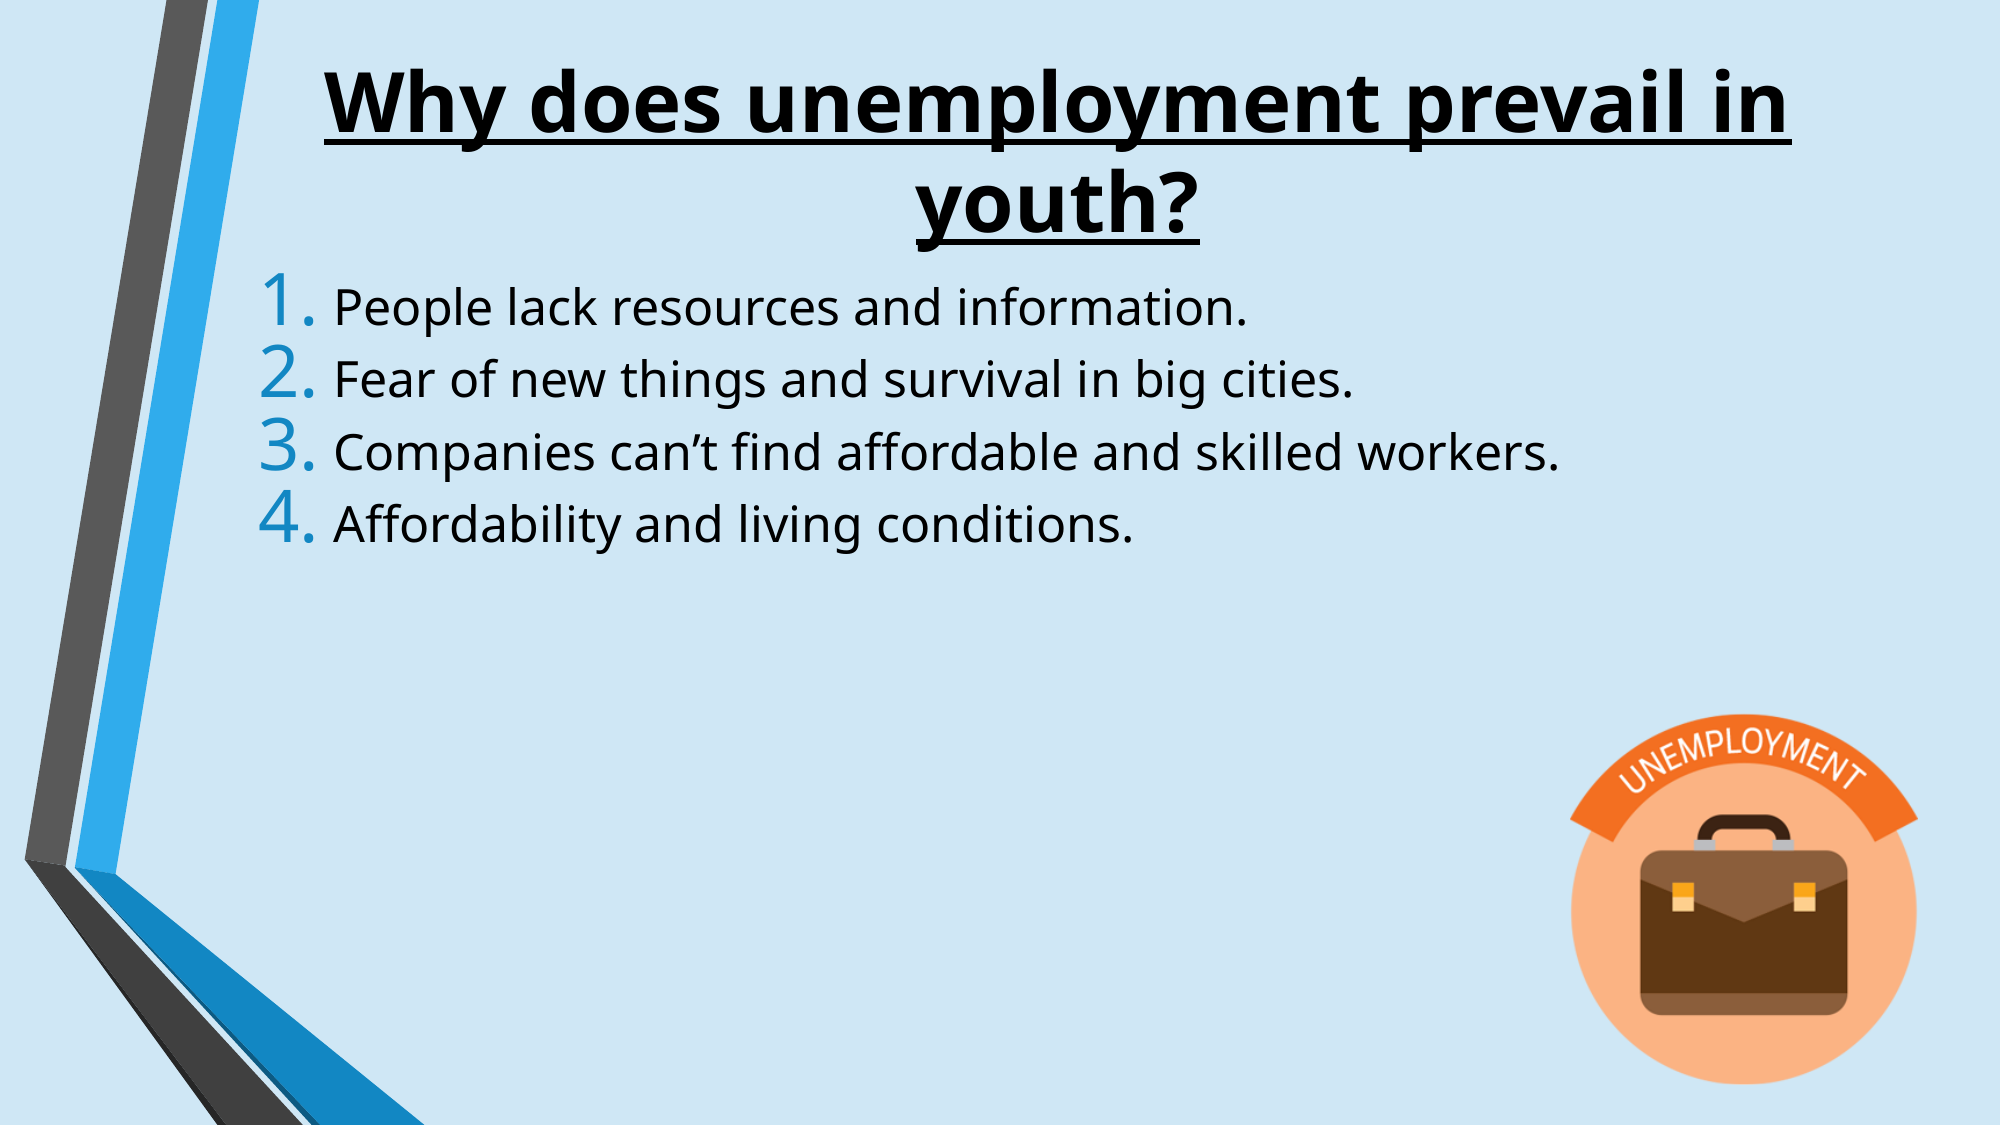

# Why does unemployment prevail in youth?
People lack resources and information.
Fear of new things and survival in big cities.
Companies can’t find affordable and skilled workers.
Affordability and living conditions.